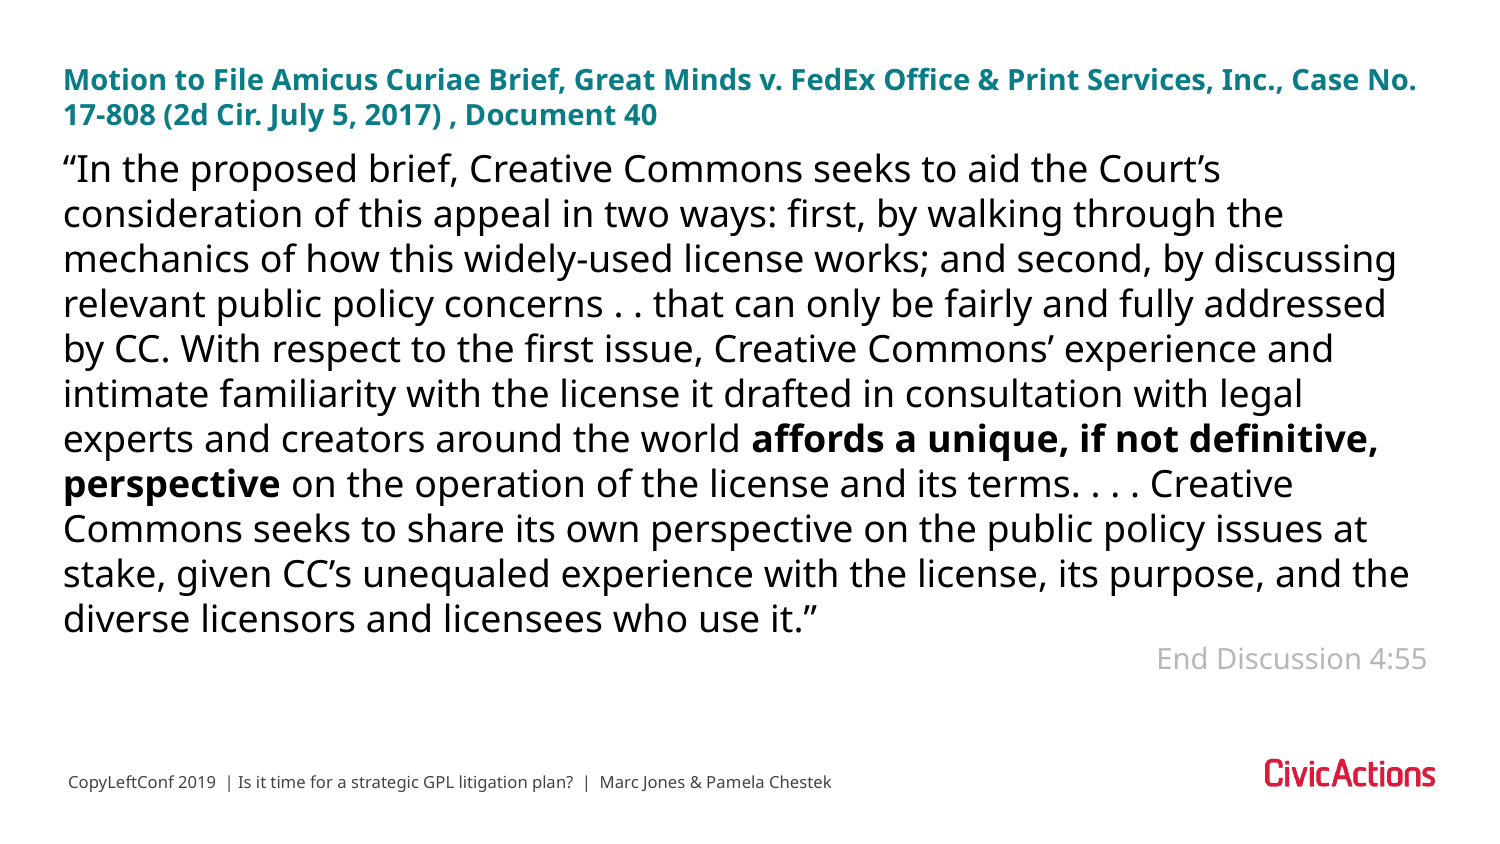

Motion to File Amicus Curiae Brief, Great Minds v. FedEx Office & Print Services, Inc., Case No. 17-808 (2d Cir. July 5, 2017) , Document 40
# “In the proposed brief, Creative Commons seeks to aid the Court’s consideration of this appeal in two ways: first, by walking through the mechanics of how this widely-used license works; and second, by discussing relevant public policy concerns . . that can only be fairly and fully addressed by CC. With respect to the first issue, Creative Commons’ experience and intimate familiarity with the license it drafted in consultation with legal experts and creators around the world affords a unique, if not definitive, perspective on the operation of the license and its terms. . . . Creative Commons seeks to share its own perspective on the public policy issues at stake, given CC’s unequaled experience with the license, its purpose, and the diverse licensors and licensees who use it.”
End Discussion 4:55
CopyLeftConf 2019 | Is it time for a strategic GPL litigation plan? | Marc Jones & Pamela Chestek